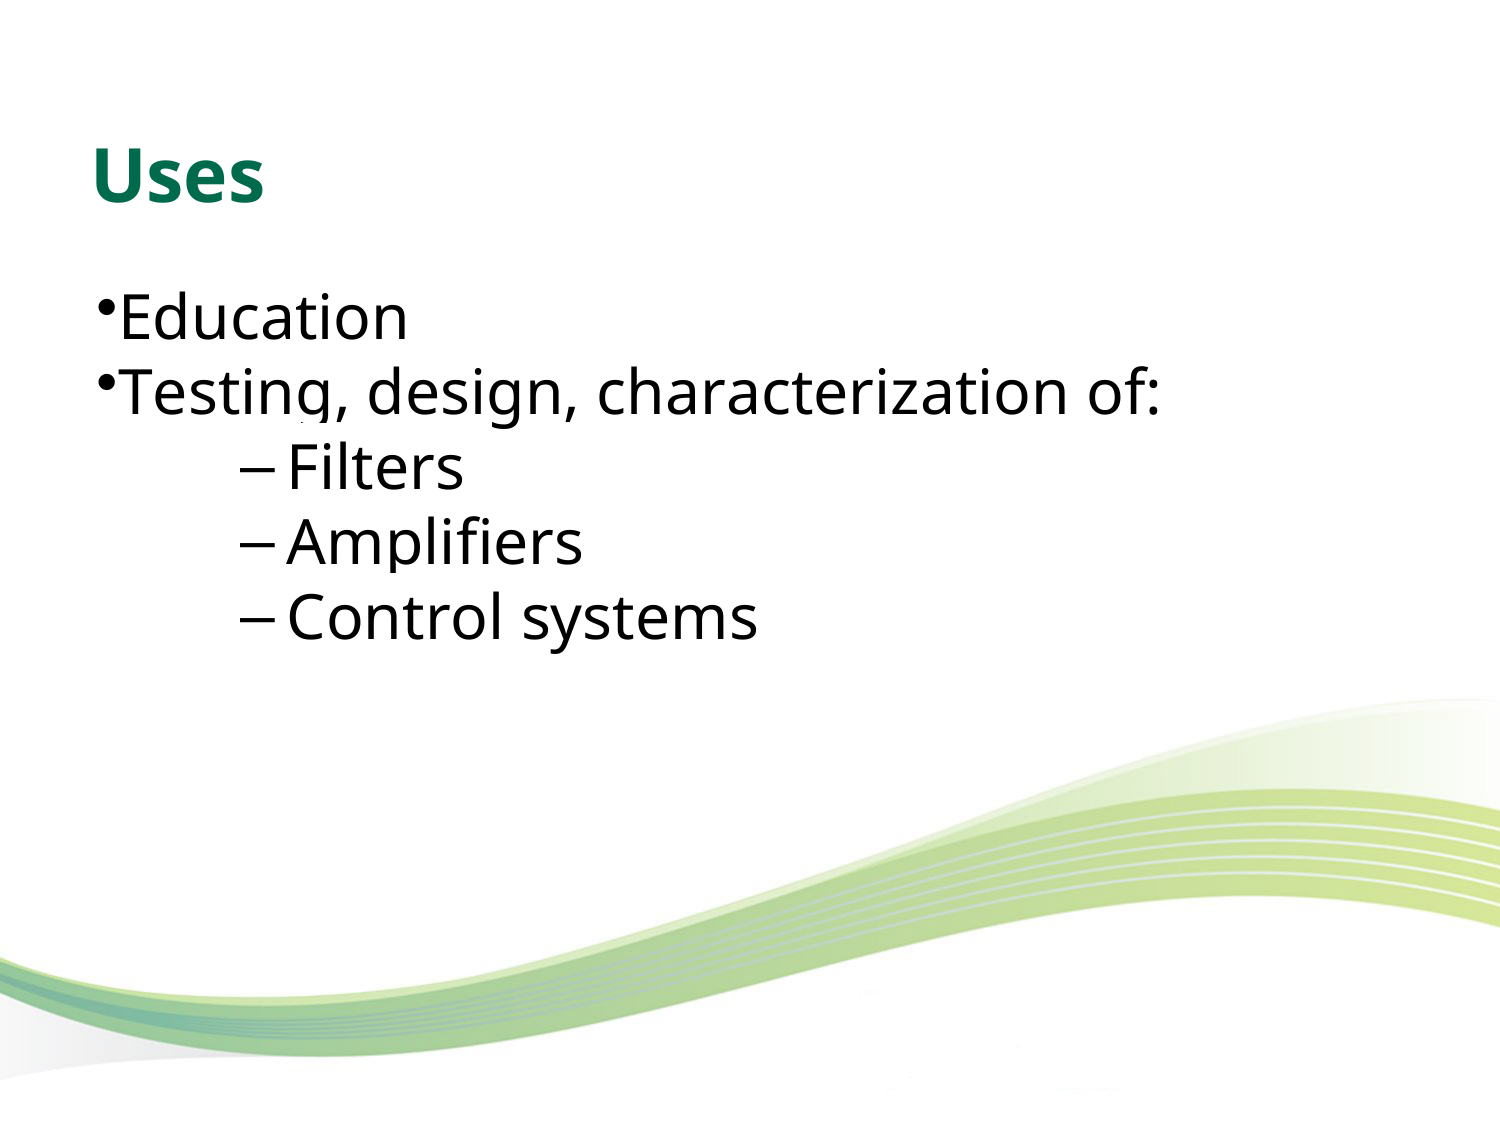

# Uses
Education
Testing, design, characterization of:
Filters
Amplifiers
Control systems